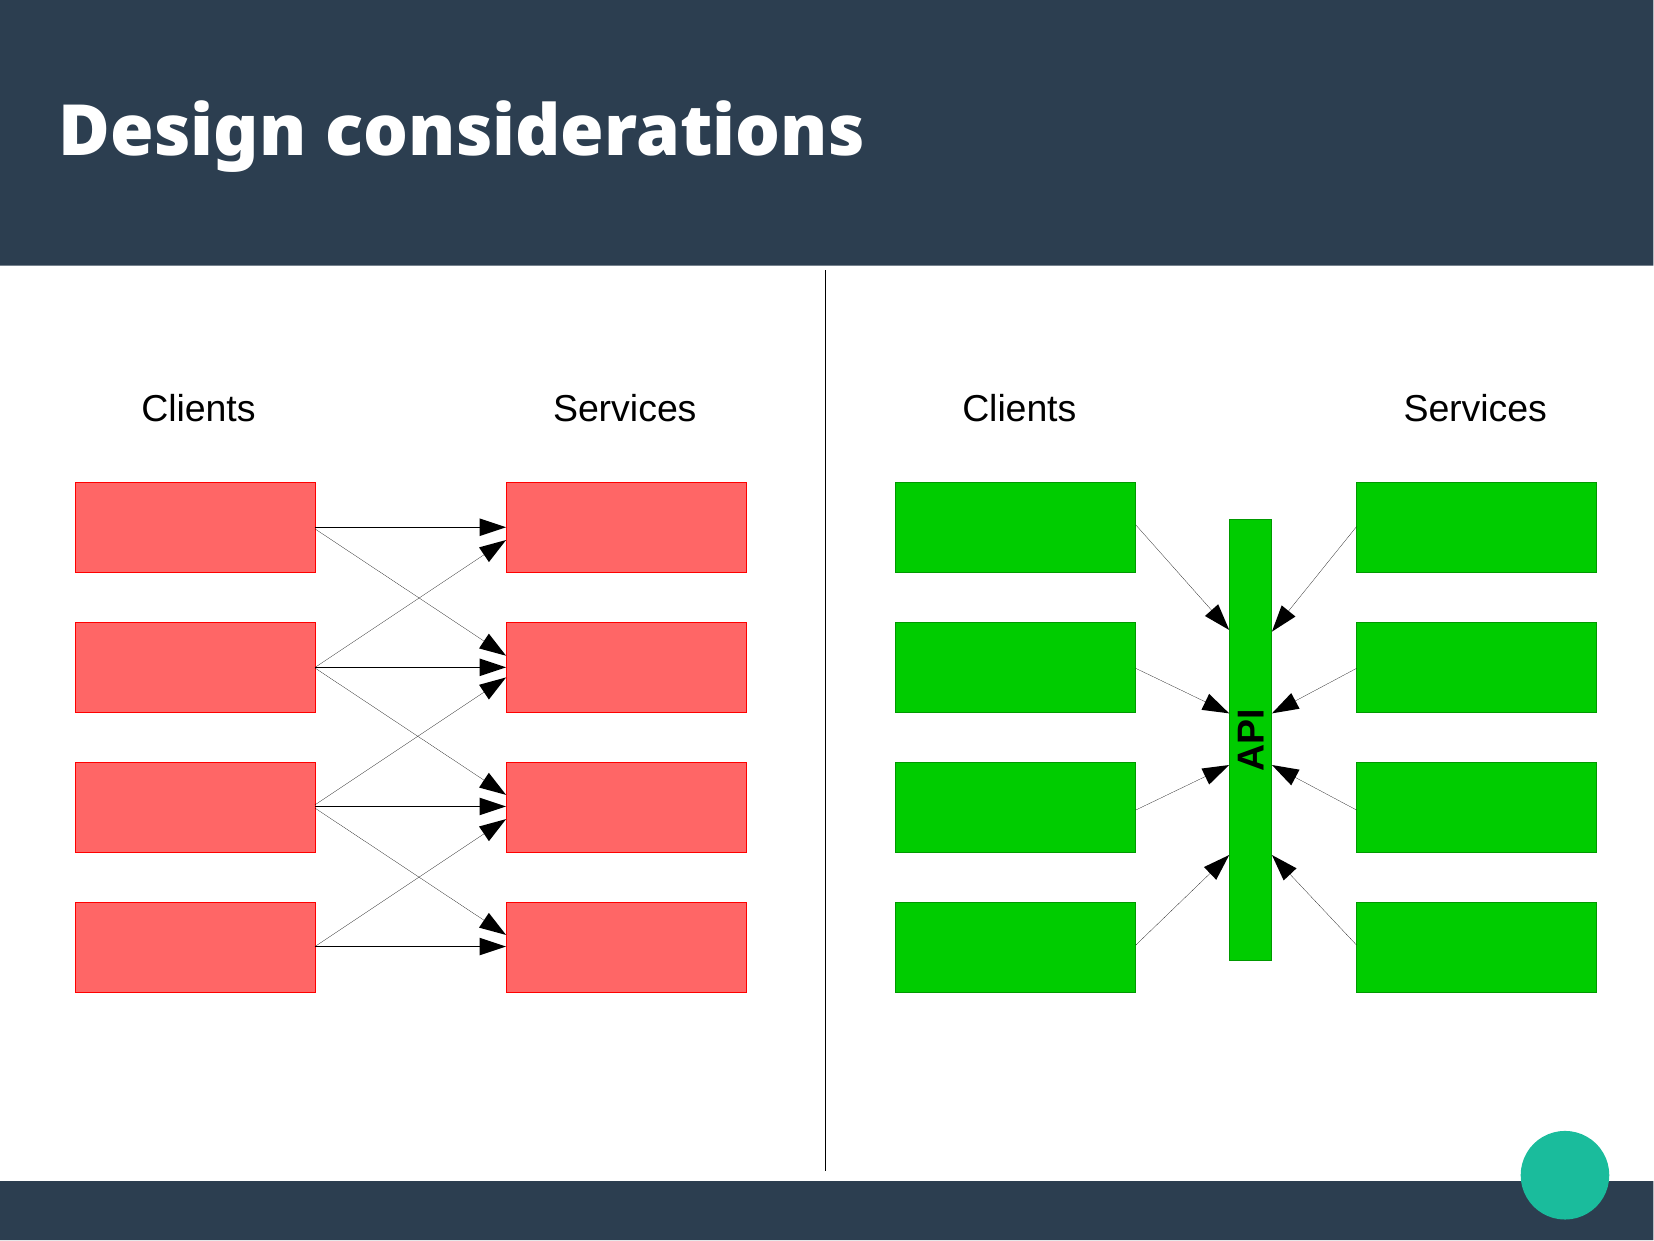

# Design considerations
Clients
Services
Clients
Services
API